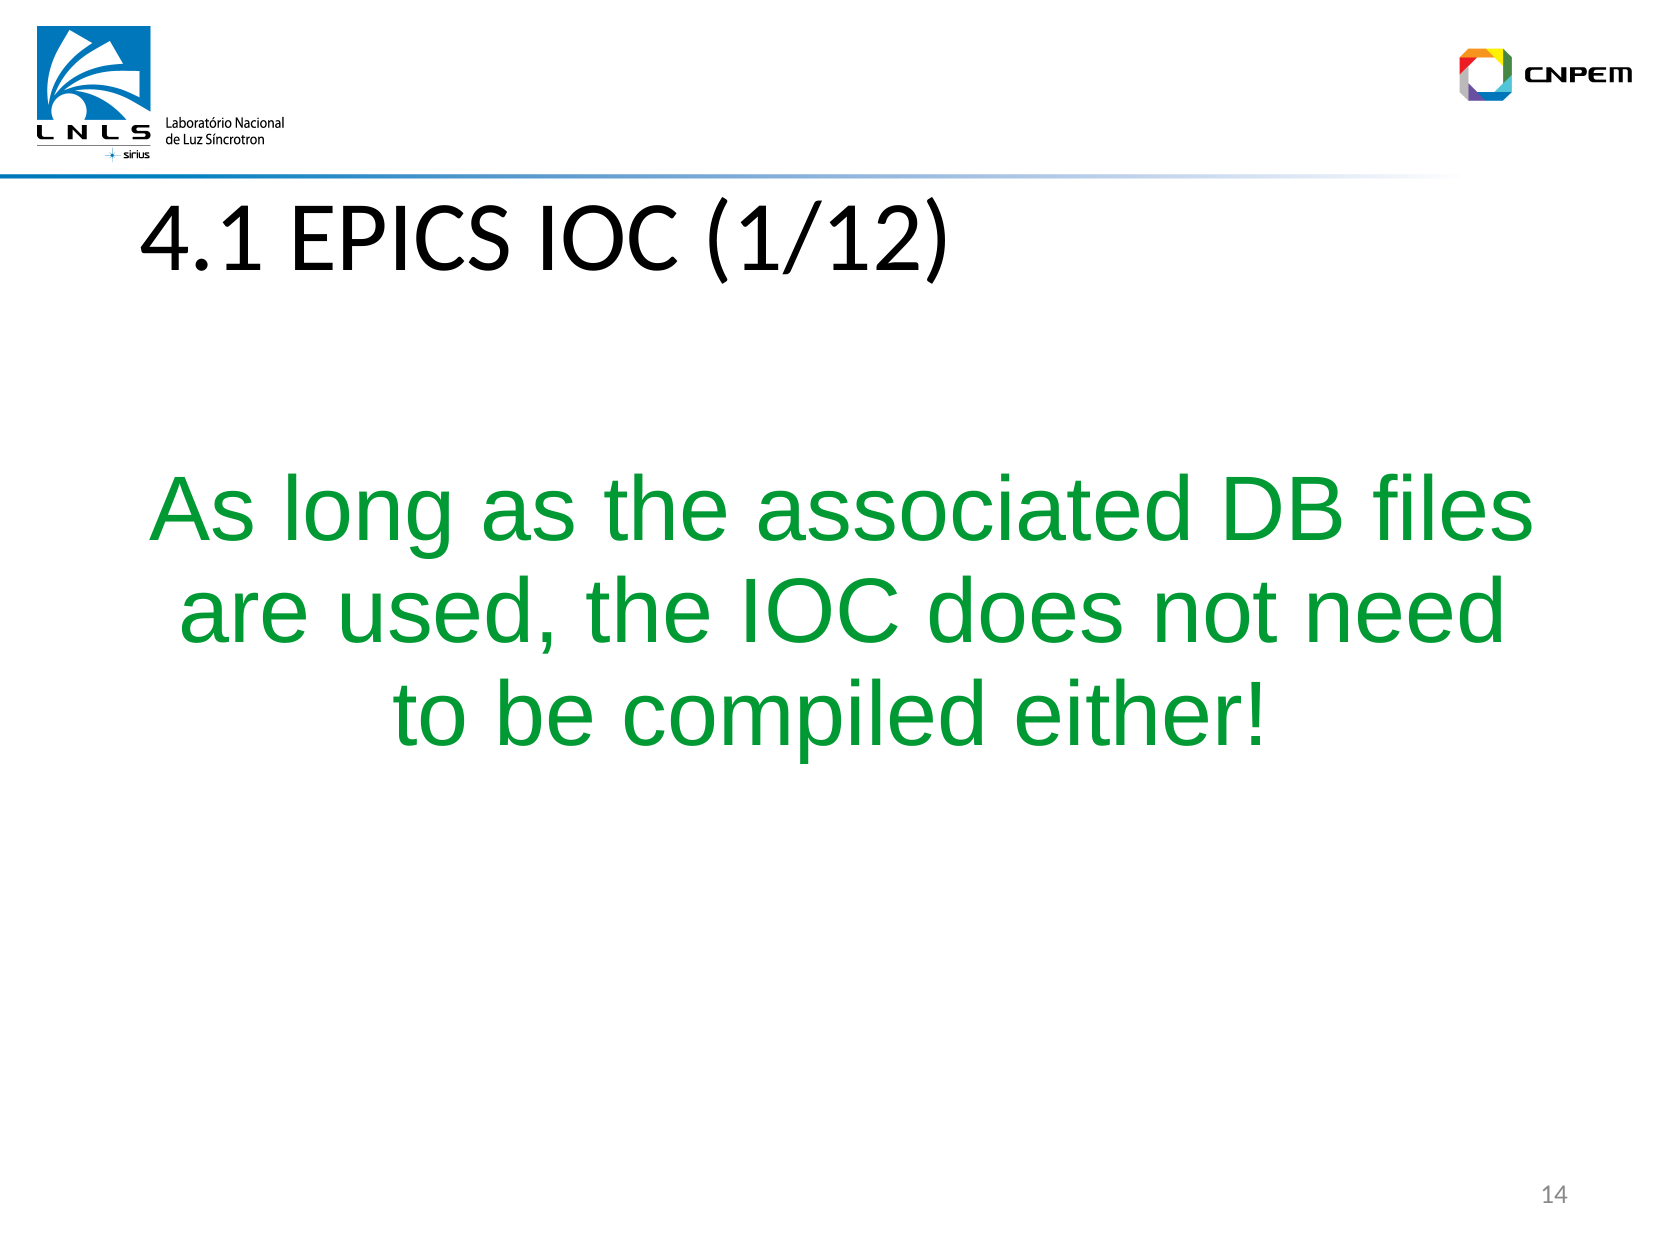

4.1 EPICS IOC (1/12)
As long as the associated DB files are used, the IOC does not need to be compiled either!
14